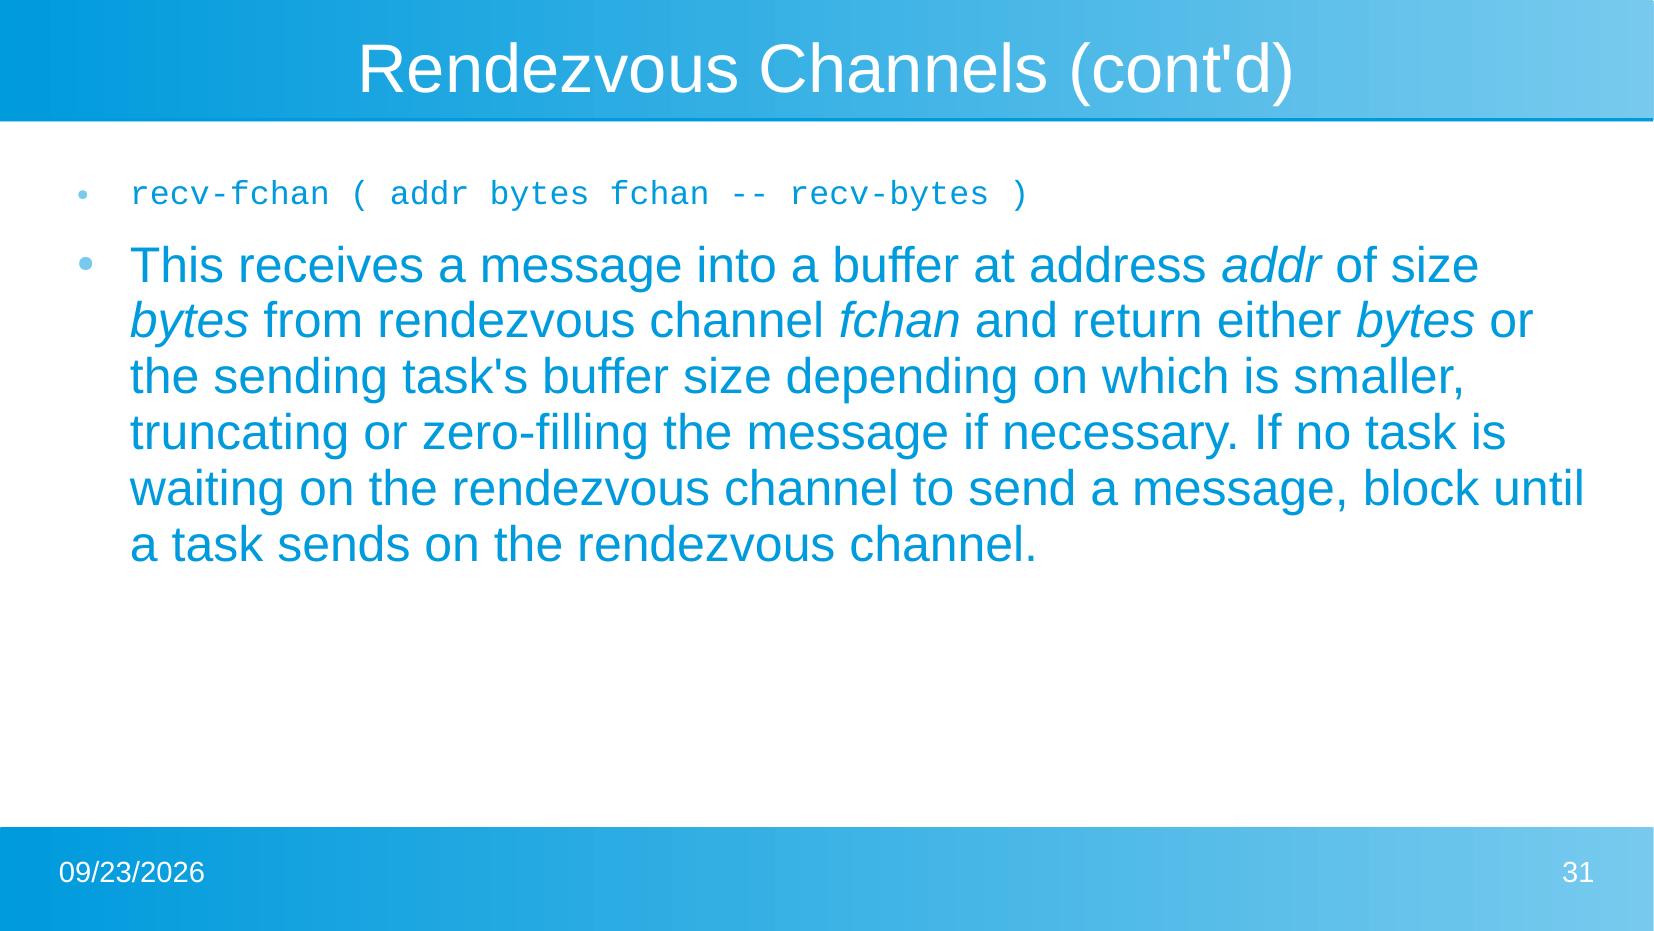

# Rendezvous Channels (cont'd)
recv-fchan ( addr bytes fchan -- recv-bytes )
This receives a message into a buffer at address addr of size bytes from rendezvous channel fchan and return either bytes or the sending task's buffer size depending on which is smaller, truncating or zero-filling the message if necessary. If no task is waiting on the rendezvous channel to send a message, block until a task sends on the rendezvous channel.
31